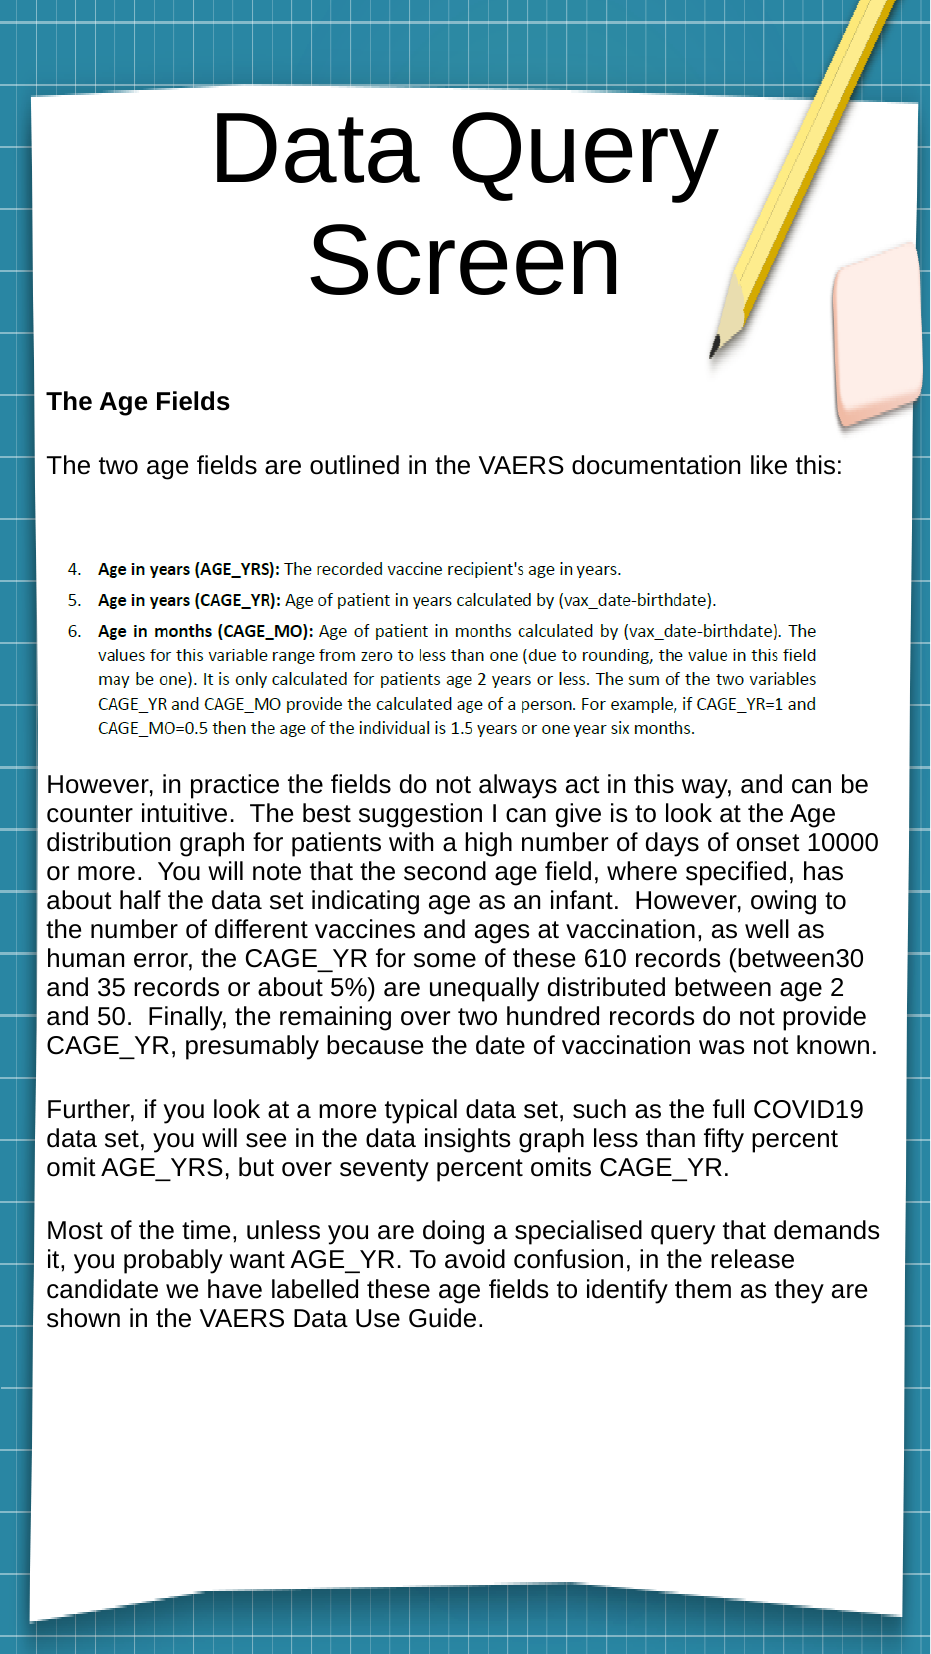

# Data Query Screen
The Age Fields
The two age fields are outlined in the VAERS documentation like this:
However, in practice the fields do not always act in this way, and can be counter intuitive. The best suggestion I can give is to look at the Age distribution graph for patients with a high number of days of onset 10000 or more. You will note that the second age field, where specified, has about half the data set indicating age as an infant. However, owing to the number of different vaccines and ages at vaccination, as well as human error, the CAGE_YR for some of these 610 records (between30 and 35 records or about 5%) are unequally distributed between age 2 and 50. Finally, the remaining over two hundred records do not provide CAGE_YR, presumably because the date of vaccination was not known.
Further, if you look at a more typical data set, such as the full COVID19 data set, you will see in the data insights graph less than fifty percent omit AGE_YRS, but over seventy percent omits CAGE_YR.
Most of the time, unless you are doing a specialised query that demands it, you probably want AGE_YR. To avoid confusion, in the release candidate we have labelled these age fields to identify them as they are shown in the VAERS Data Use Guide.